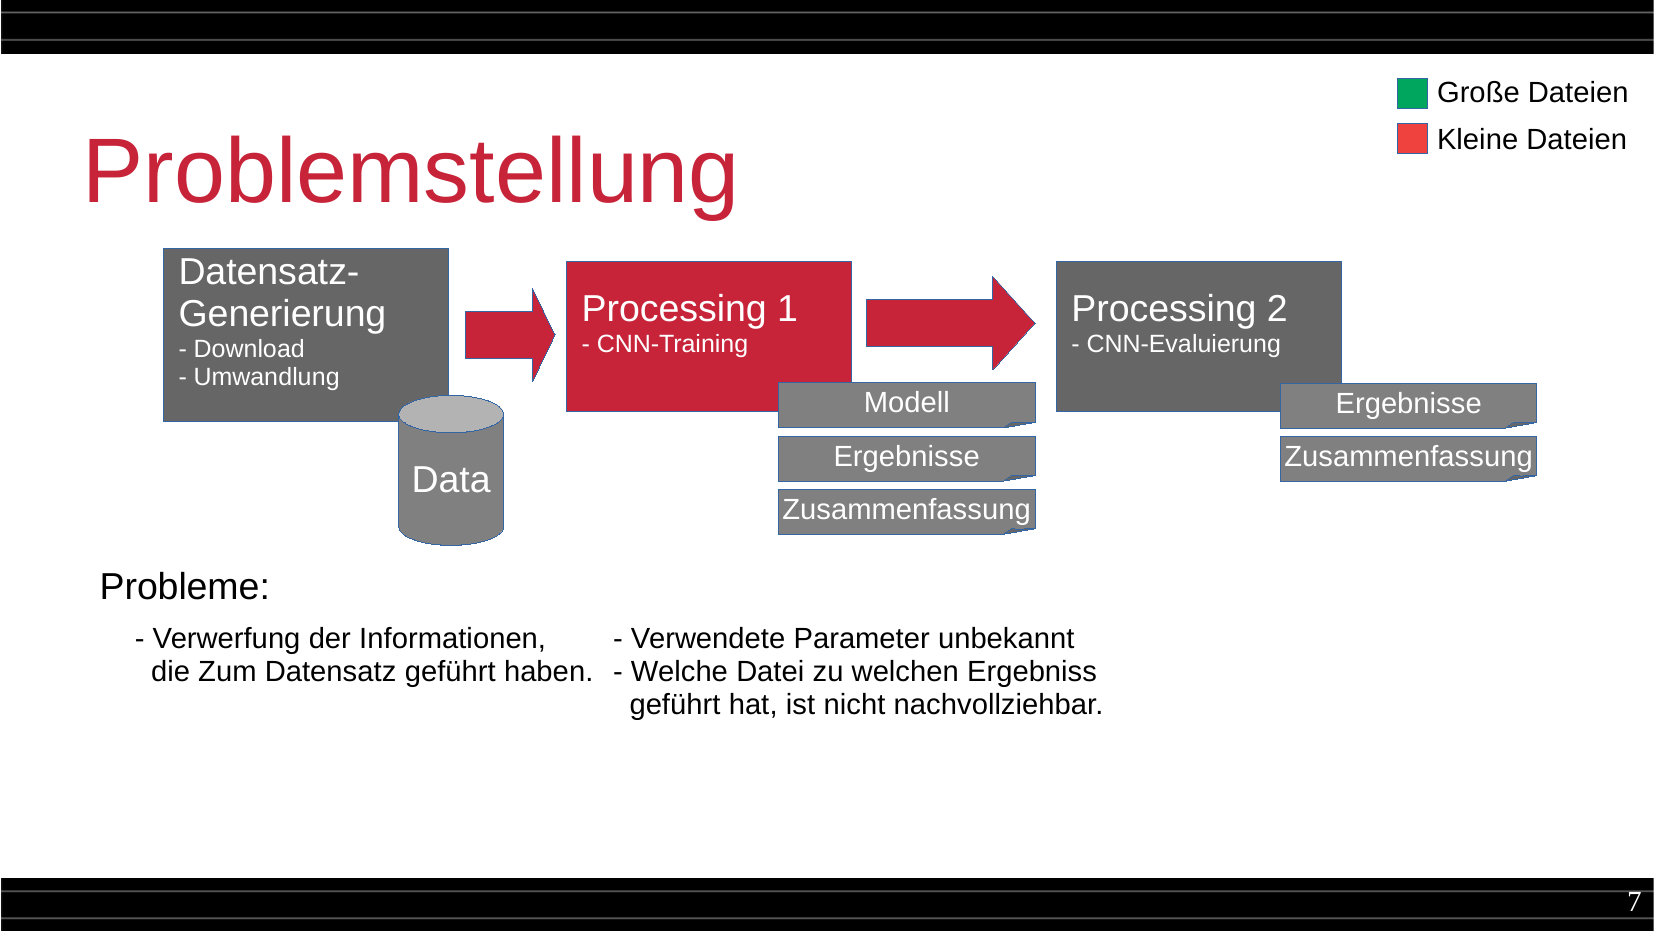

Große Dateien
Kleine Dateien
# Problemstellung
Datensatz-
Generierung
- Download
- Umwandlung
Processing 1
- CNN-Training
Processing 2
- CNN-Evaluierung
Modell
Ergebnisse
Data
Ergebnisse
Zusammenfassung
Zusammenfassung
Probleme:
- Verwerfung der Informationen,
 die Zum Datensatz geführt haben.
- Verwendete Parameter unbekannt
- Welche Datei zu welchen Ergebniss
 geführt hat, ist nicht nachvollziehbar.